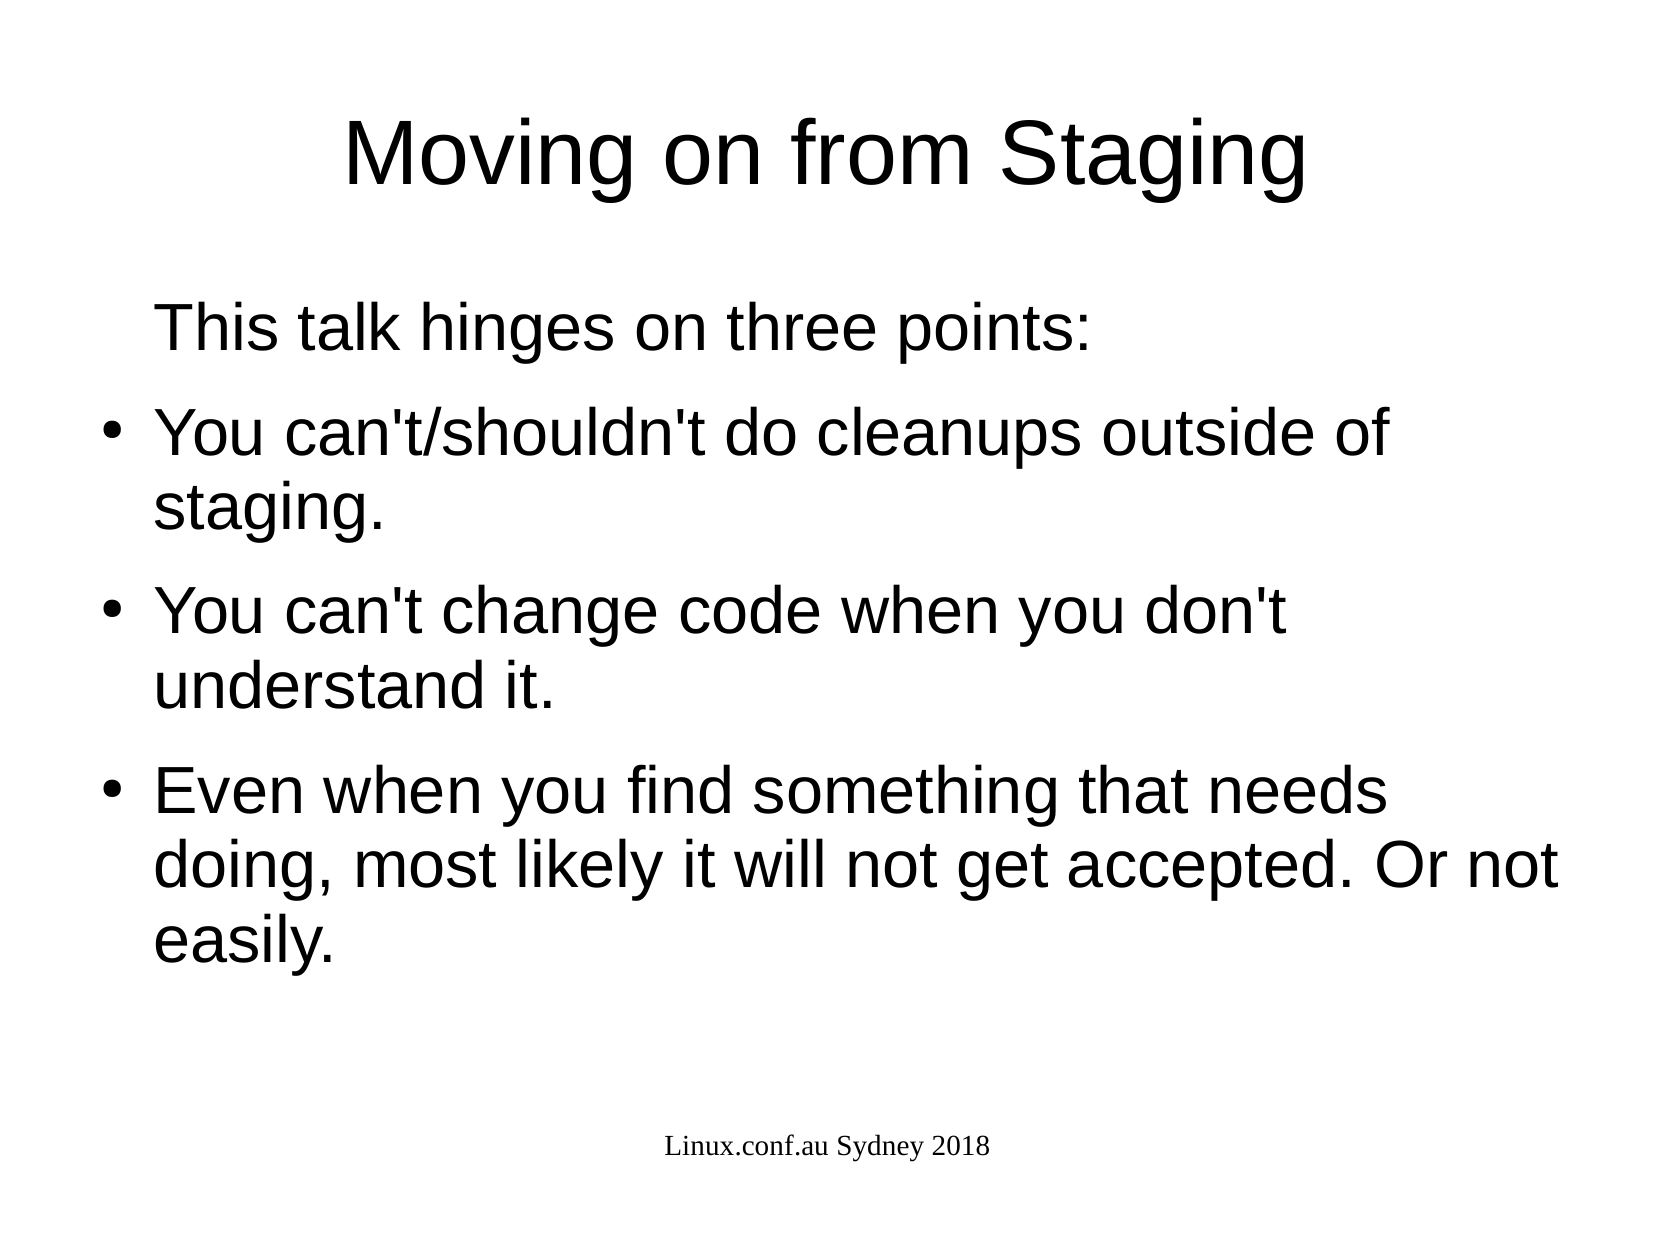

# Moving on from Staging
This talk hinges on three points:
You can't/shouldn't do cleanups outside of staging.
You can't change code when you don't understand it.
Even when you find something that needs doing, most likely it will not get accepted. Or not easily.
Linux.conf.au Sydney 2018